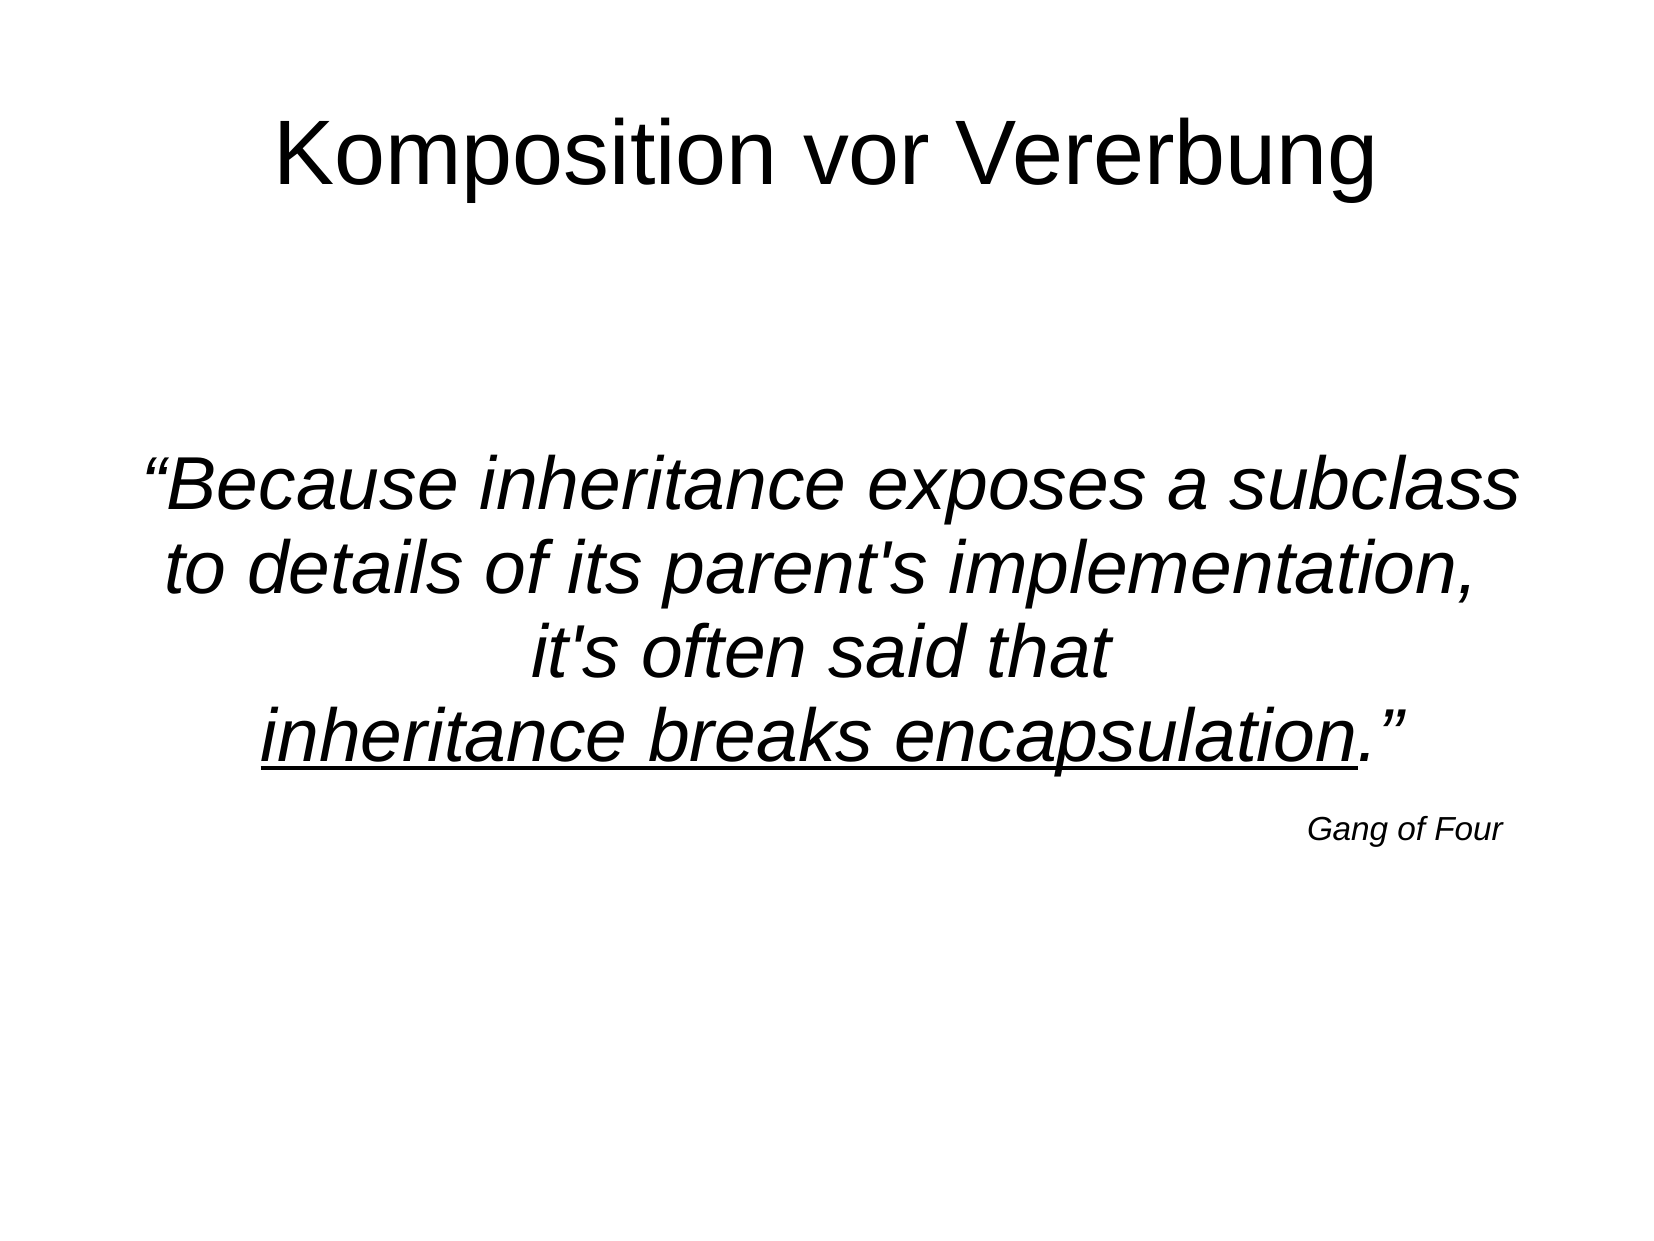

# Komposition vor Vererbung
“Because inheritance exposes a subclass
to details of its parent's implementation,
it's often said that
inheritance breaks encapsulation.”
Gang of Four